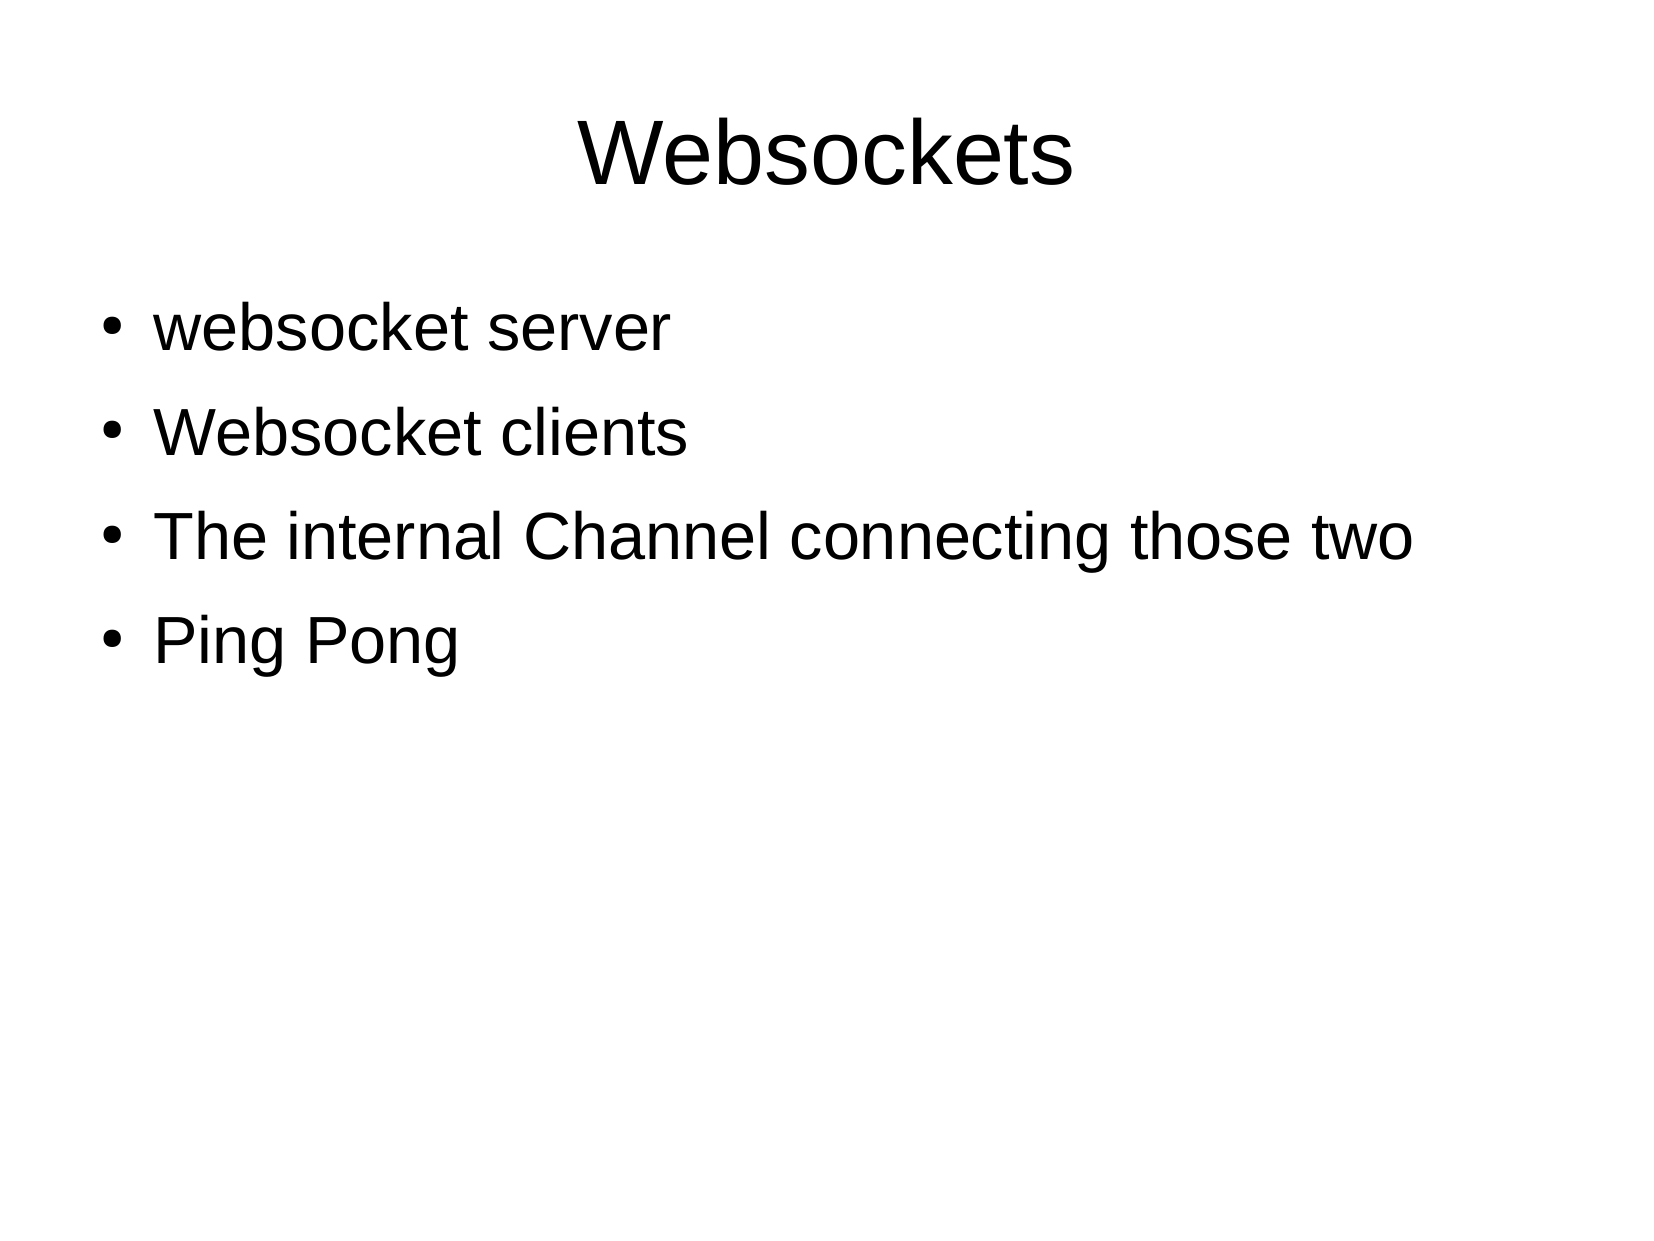

# Websockets
websocket server
Websocket clients
The internal Channel connecting those two
Ping Pong